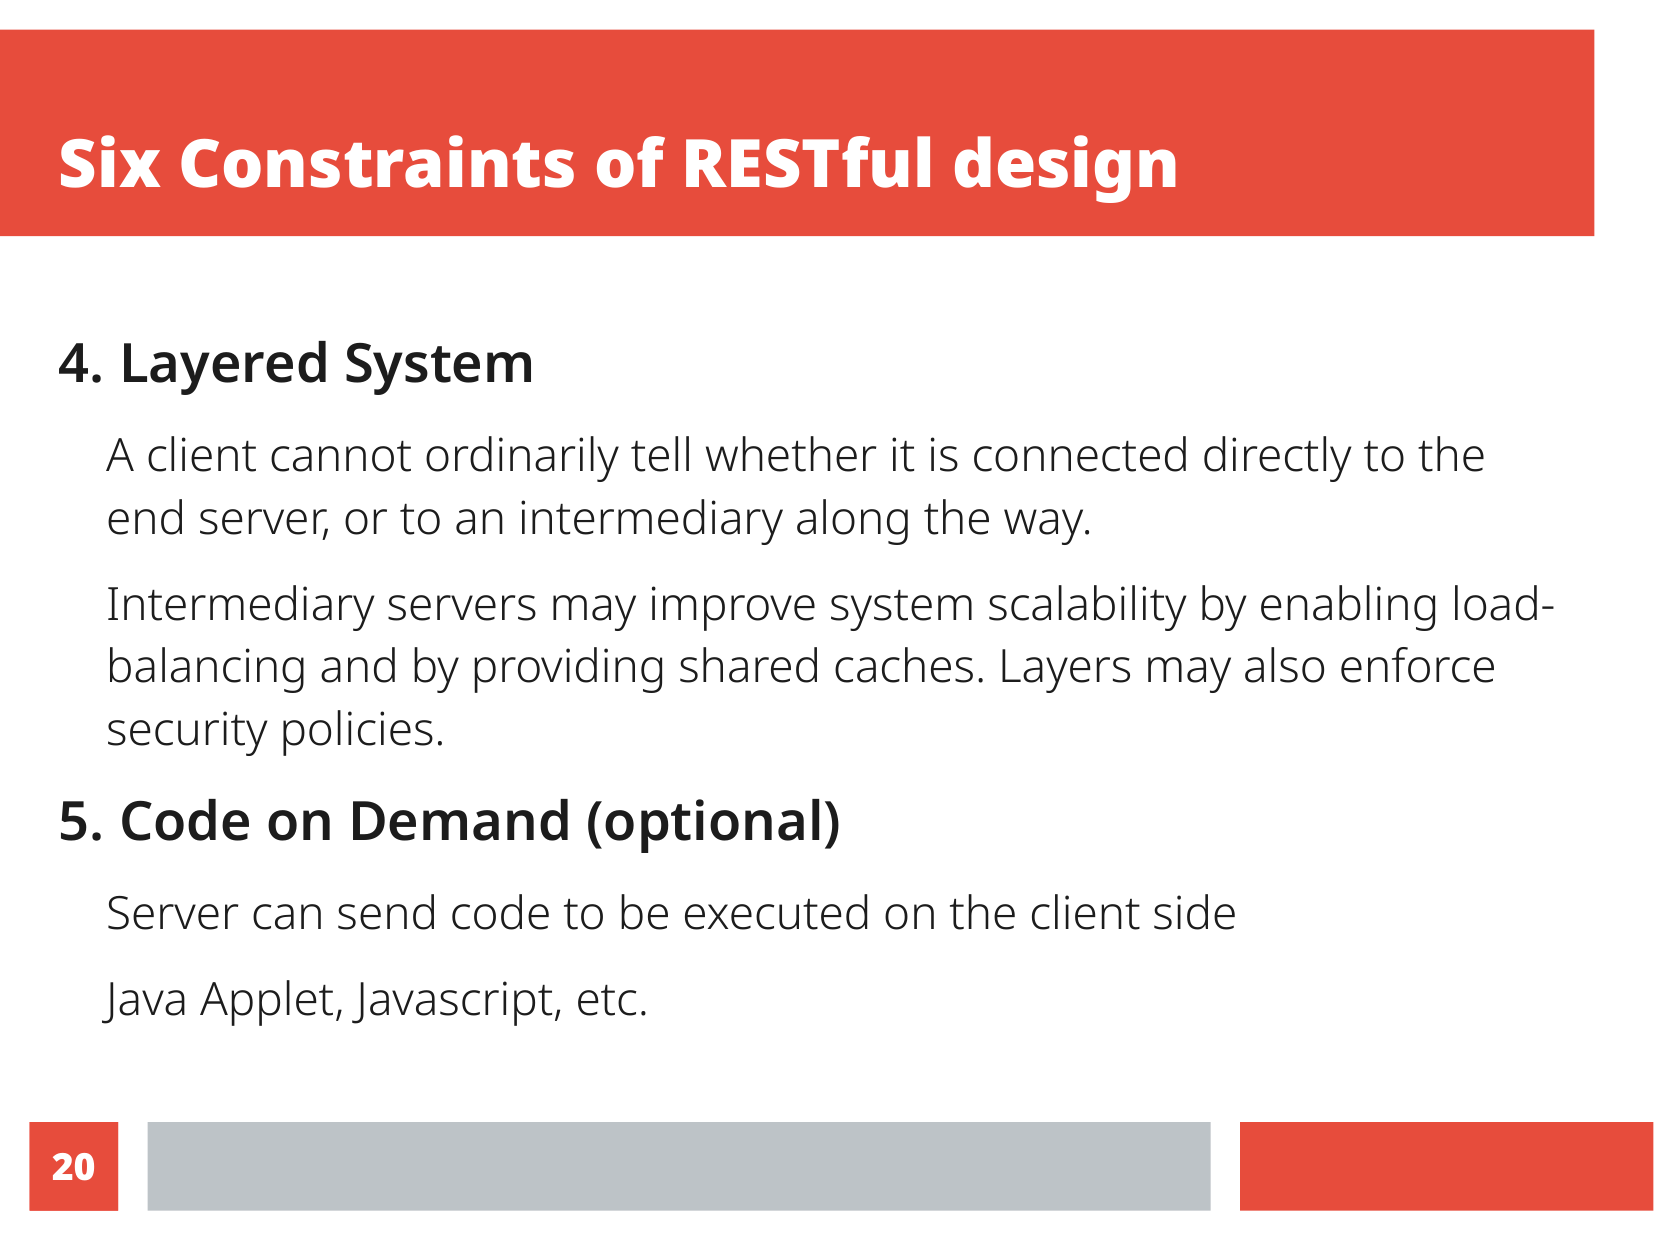

# Six Constraints of RESTful design
4. Layered System
A client cannot ordinarily tell whether it is connected directly to the end server, or to an intermediary along the way.
Intermediary servers may improve system scalability by enabling load-balancing and by providing shared caches. Layers may also enforce security policies.
5. Code on Demand (optional)
Server can send code to be executed on the client side
Java Applet, Javascript, etc.
20